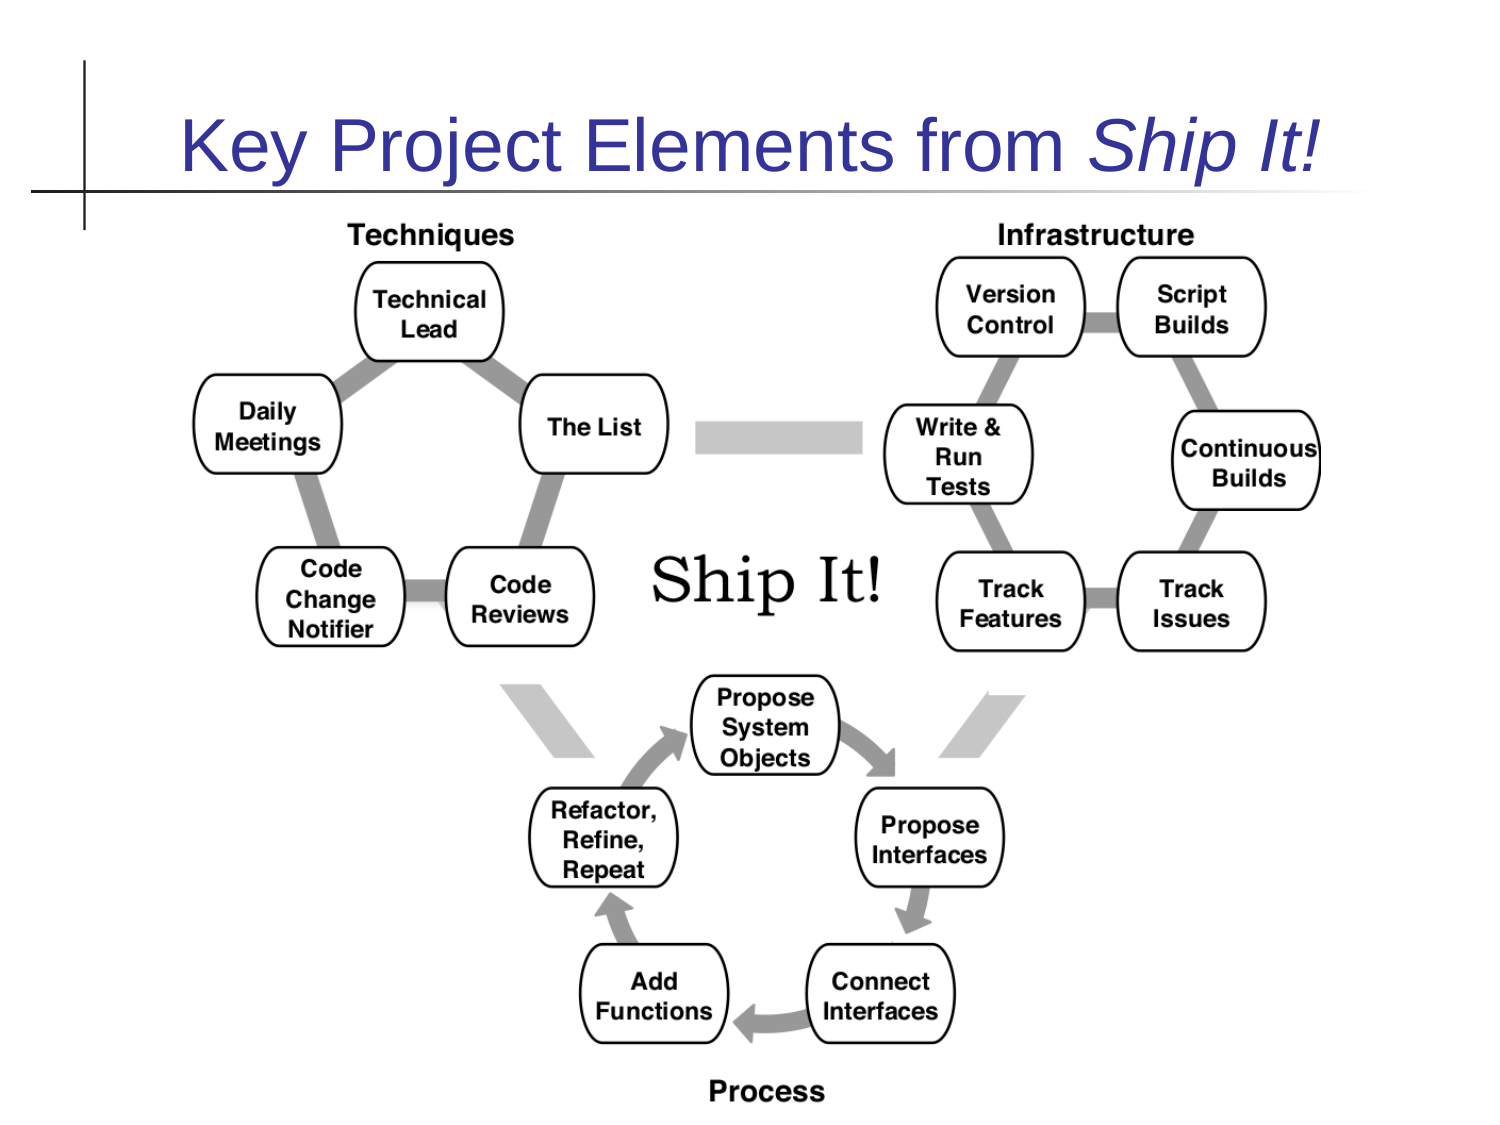

# Key Project Elements from Ship It!